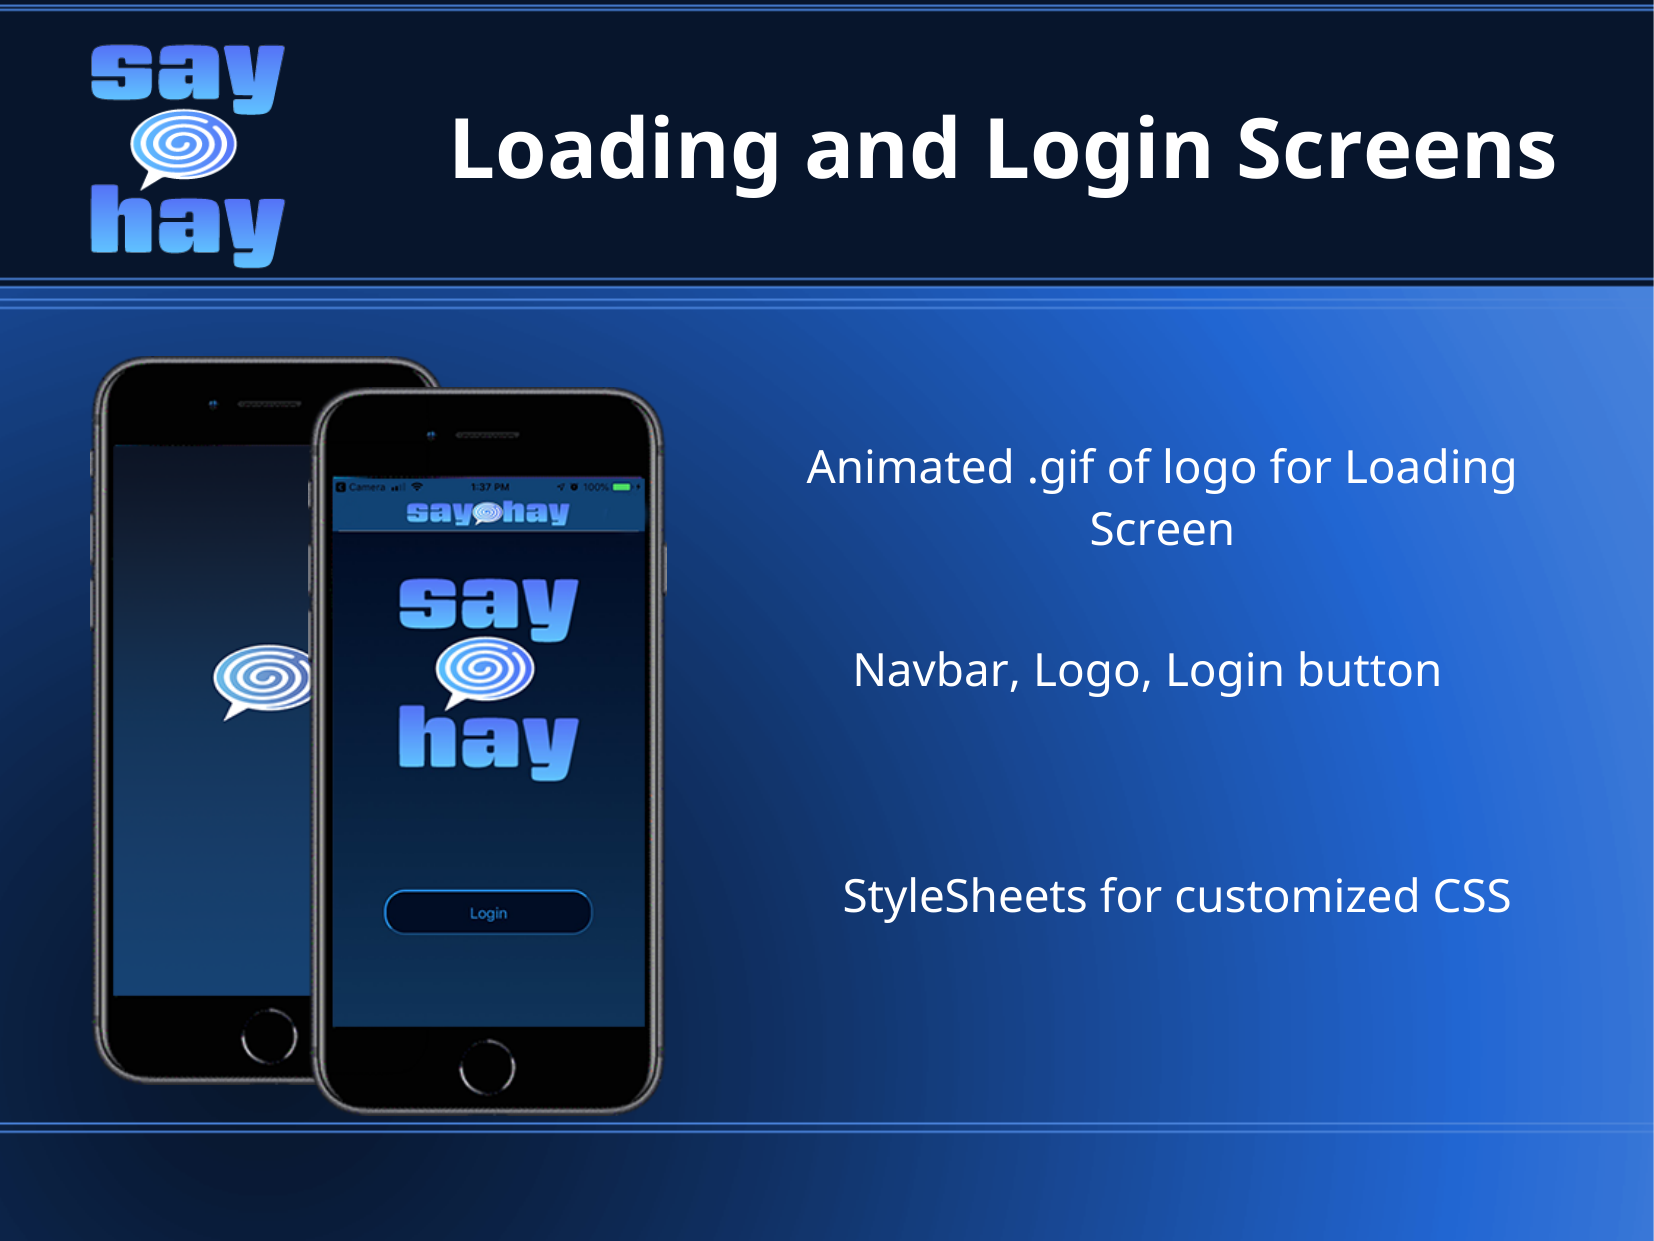

# Loading and Login Screens
Animated .gif of logo for Loading Screen
Navbar, Logo, Login button
StyleSheets for customized CSS